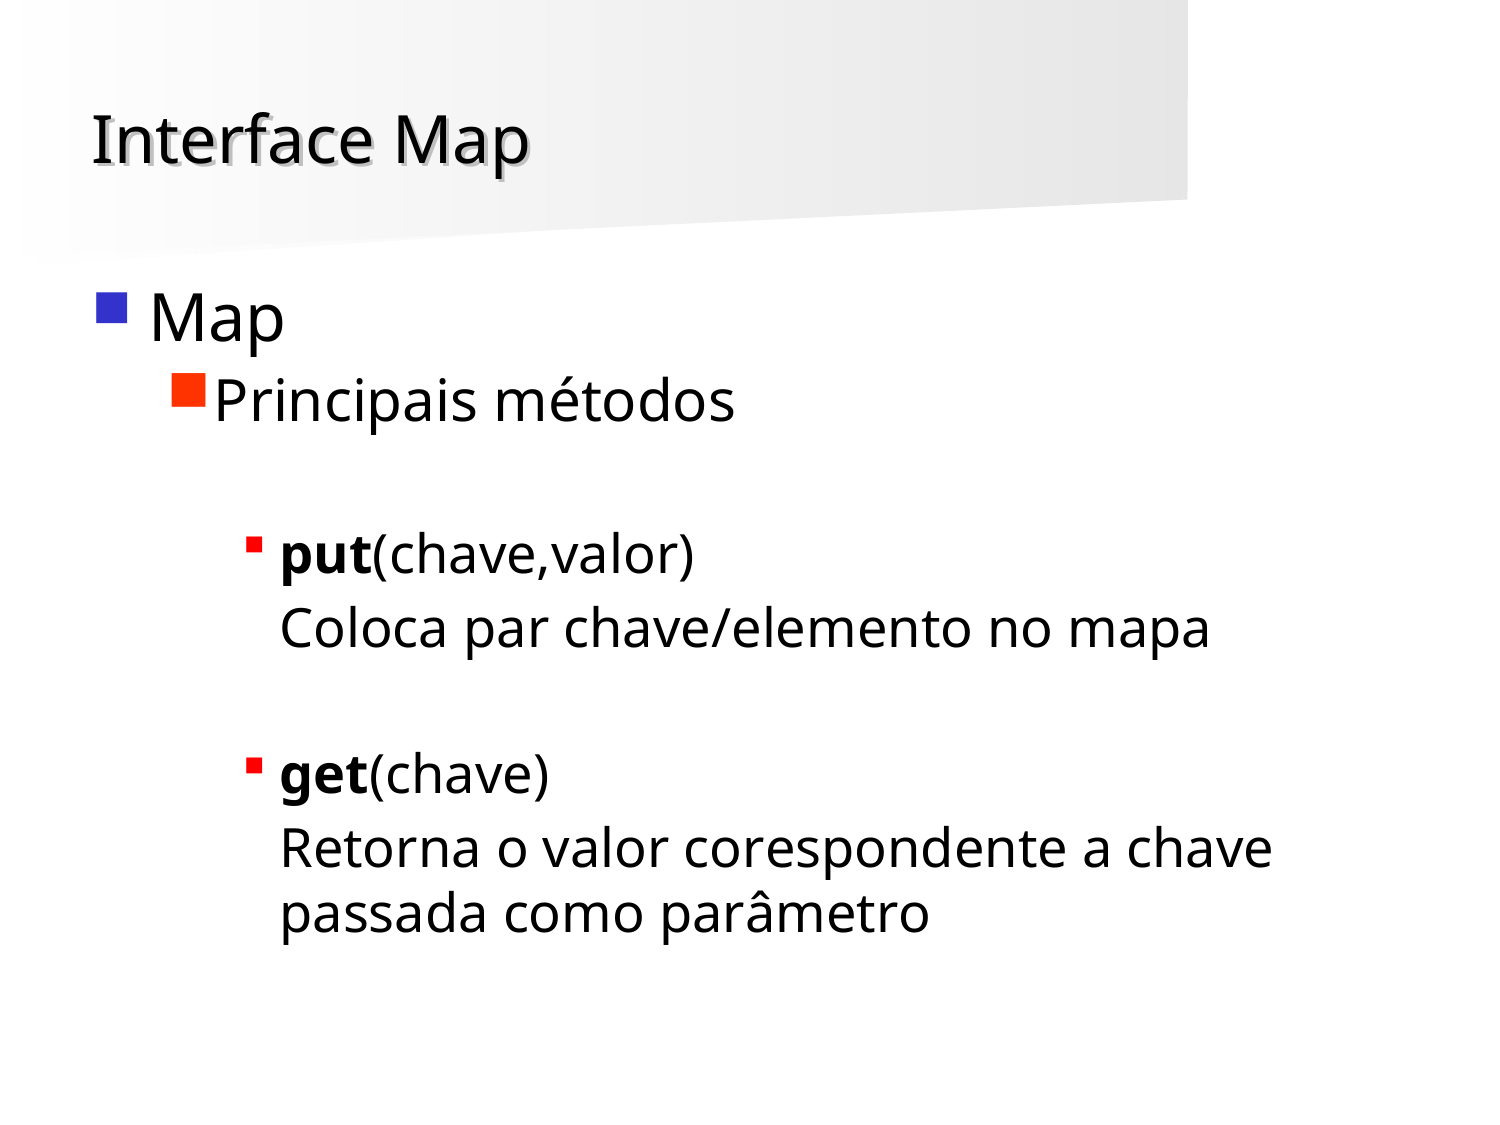

# Interface Map
Map
Principais métodos
put(chave,valor)
	Coloca par chave/elemento no mapa
get(chave)
	Retorna o valor corespondente a chave passada como parâmetro